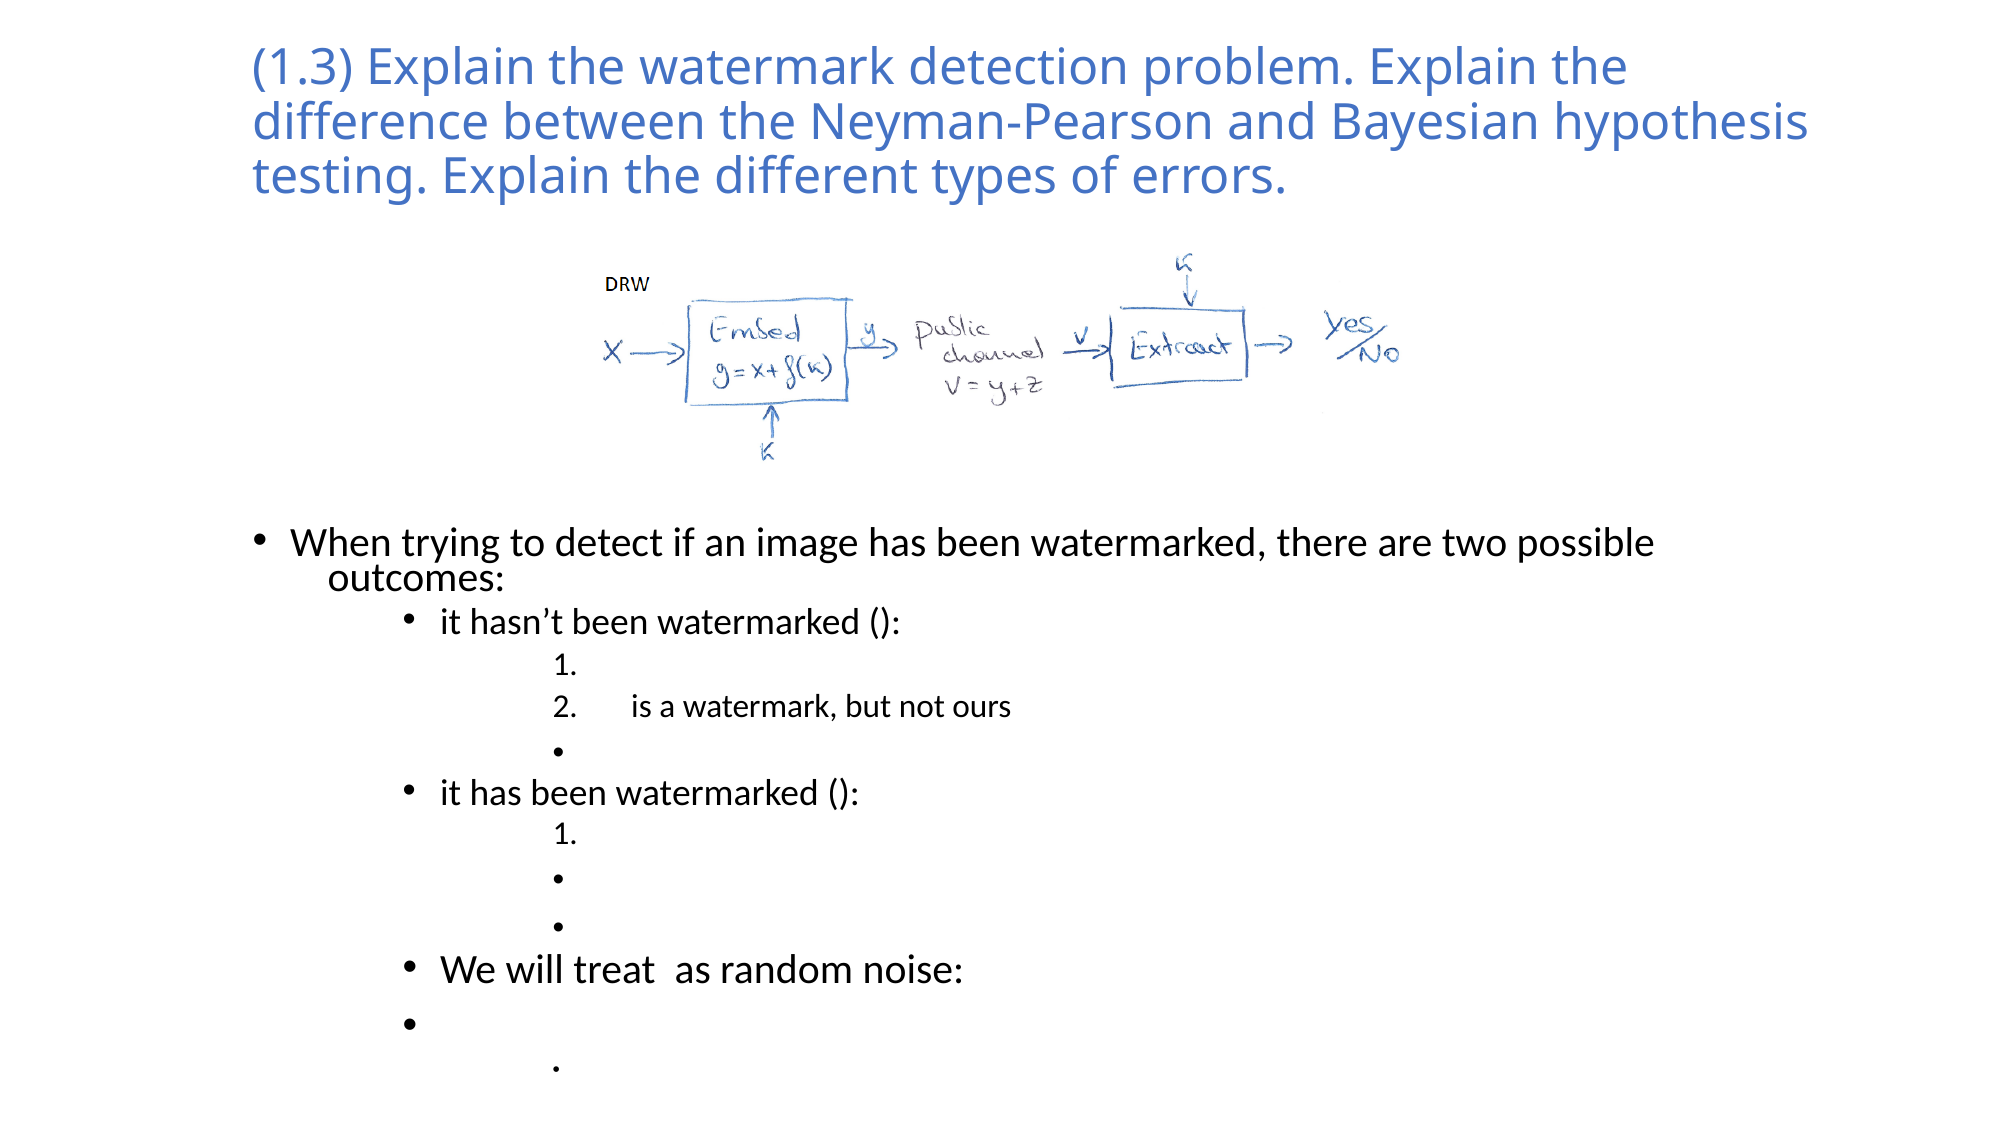

# (1.3) Explain the watermark detection problem. Explain the difference between the Neyman-Pearson and Bayesian hypothesis testing. Explain the different types of errors.
When trying to detect if an image has been watermarked, there are two possible outcomes:
it hasn’t been watermarked ():
 is a watermark, but not ours
it has been watermarked ():
We will treat as random noise: